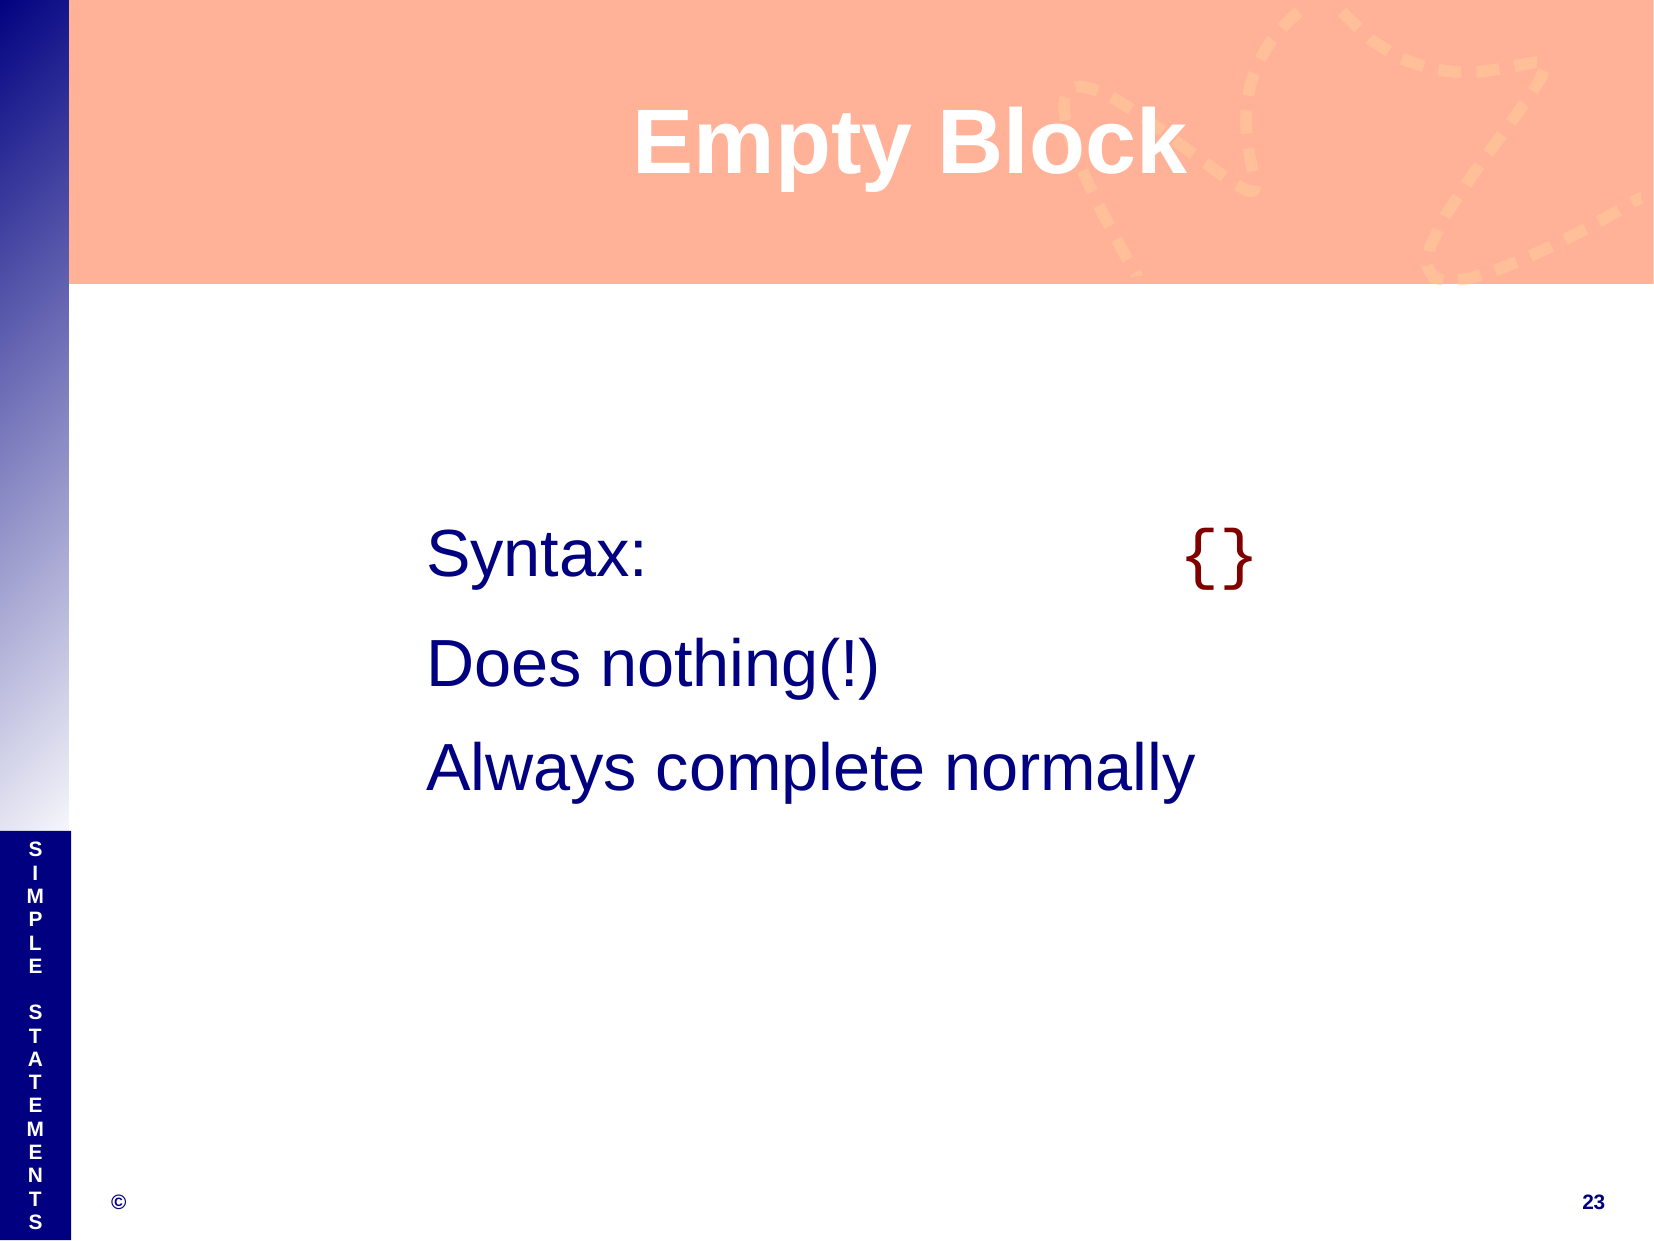

# Empty Block
Syntax:	{}
Does nothing(!)
Always complete normally
S
I
M
P
L
E
S
T
A
T
E
M
E
N
T
S